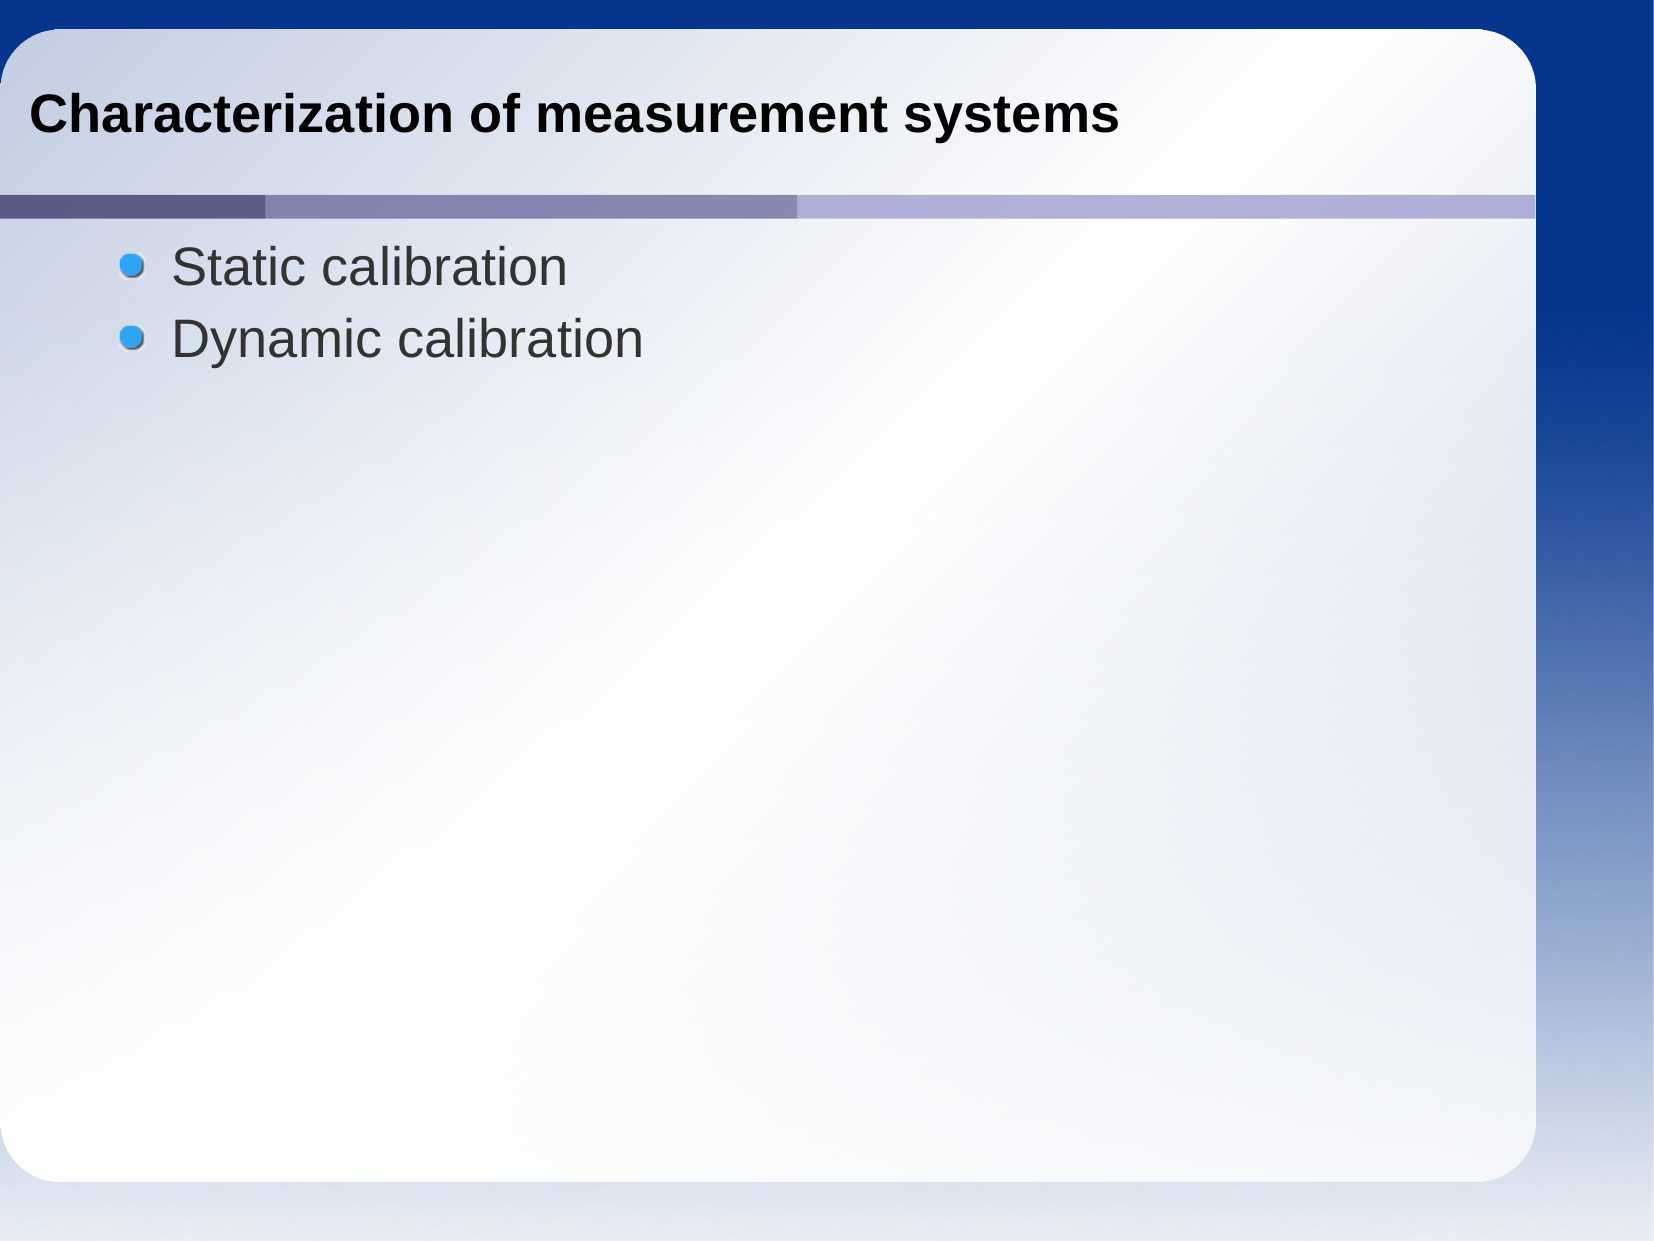

# Characterization of measurement systems
Static calibration
Dynamic calibration